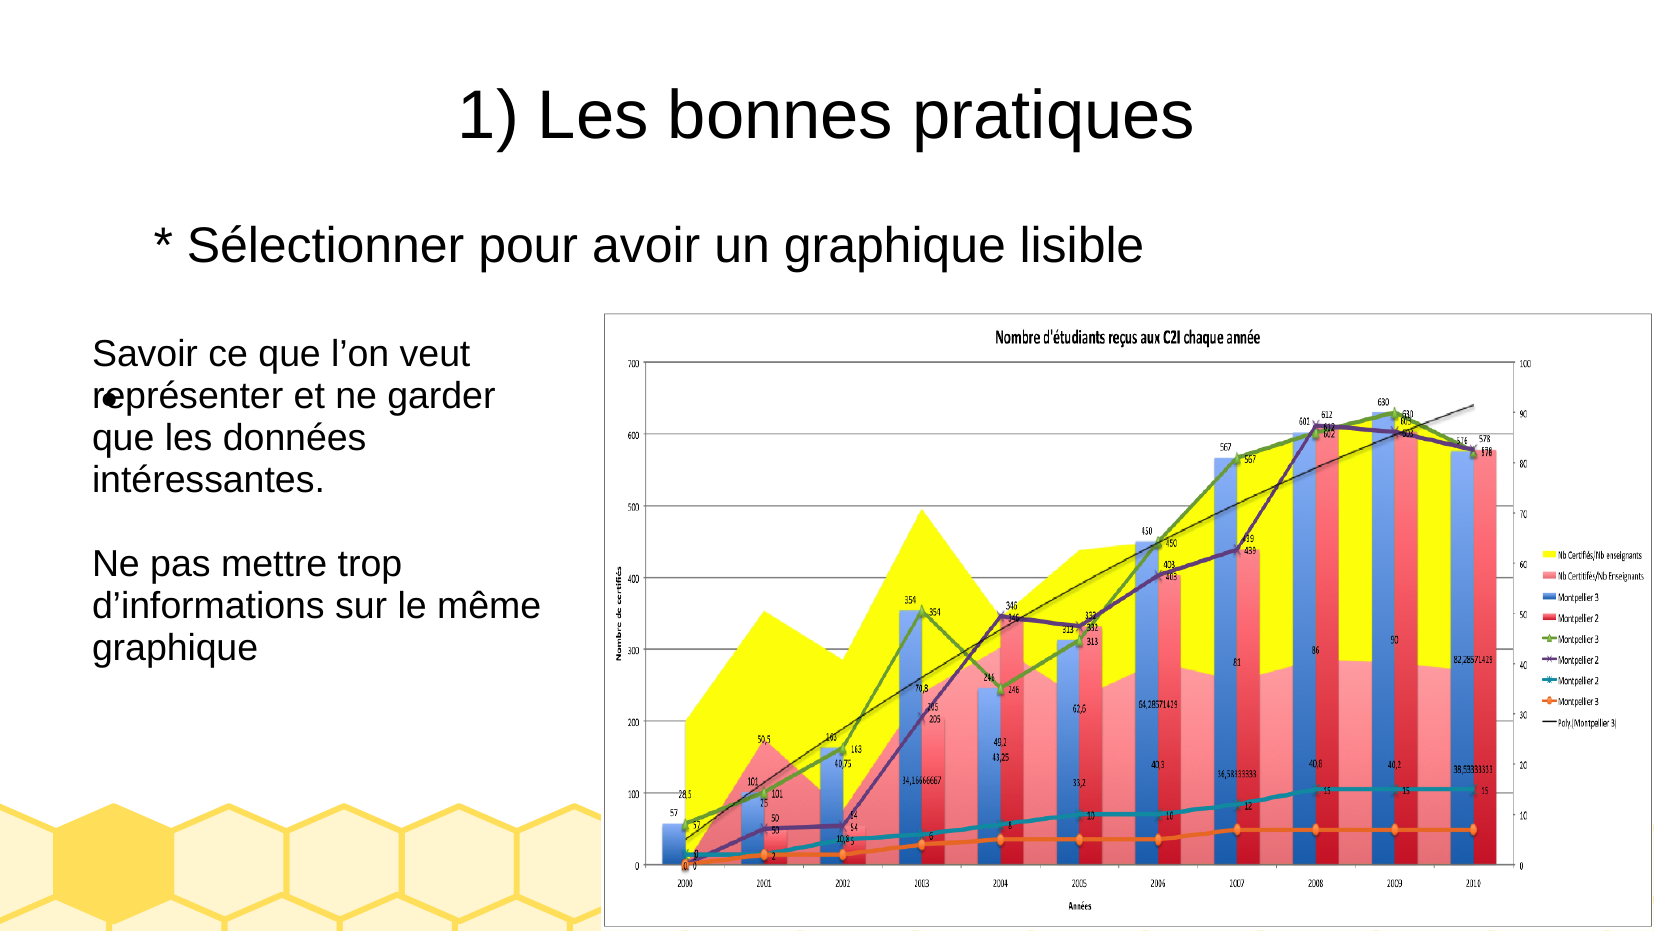

# 1) Les bonnes pratiques
* Sélectionner pour avoir un graphique lisible
Savoir ce que l’on veut représenter et ne garder que les données intéressantes.
Ne pas mettre trop d’informations sur le même graphique